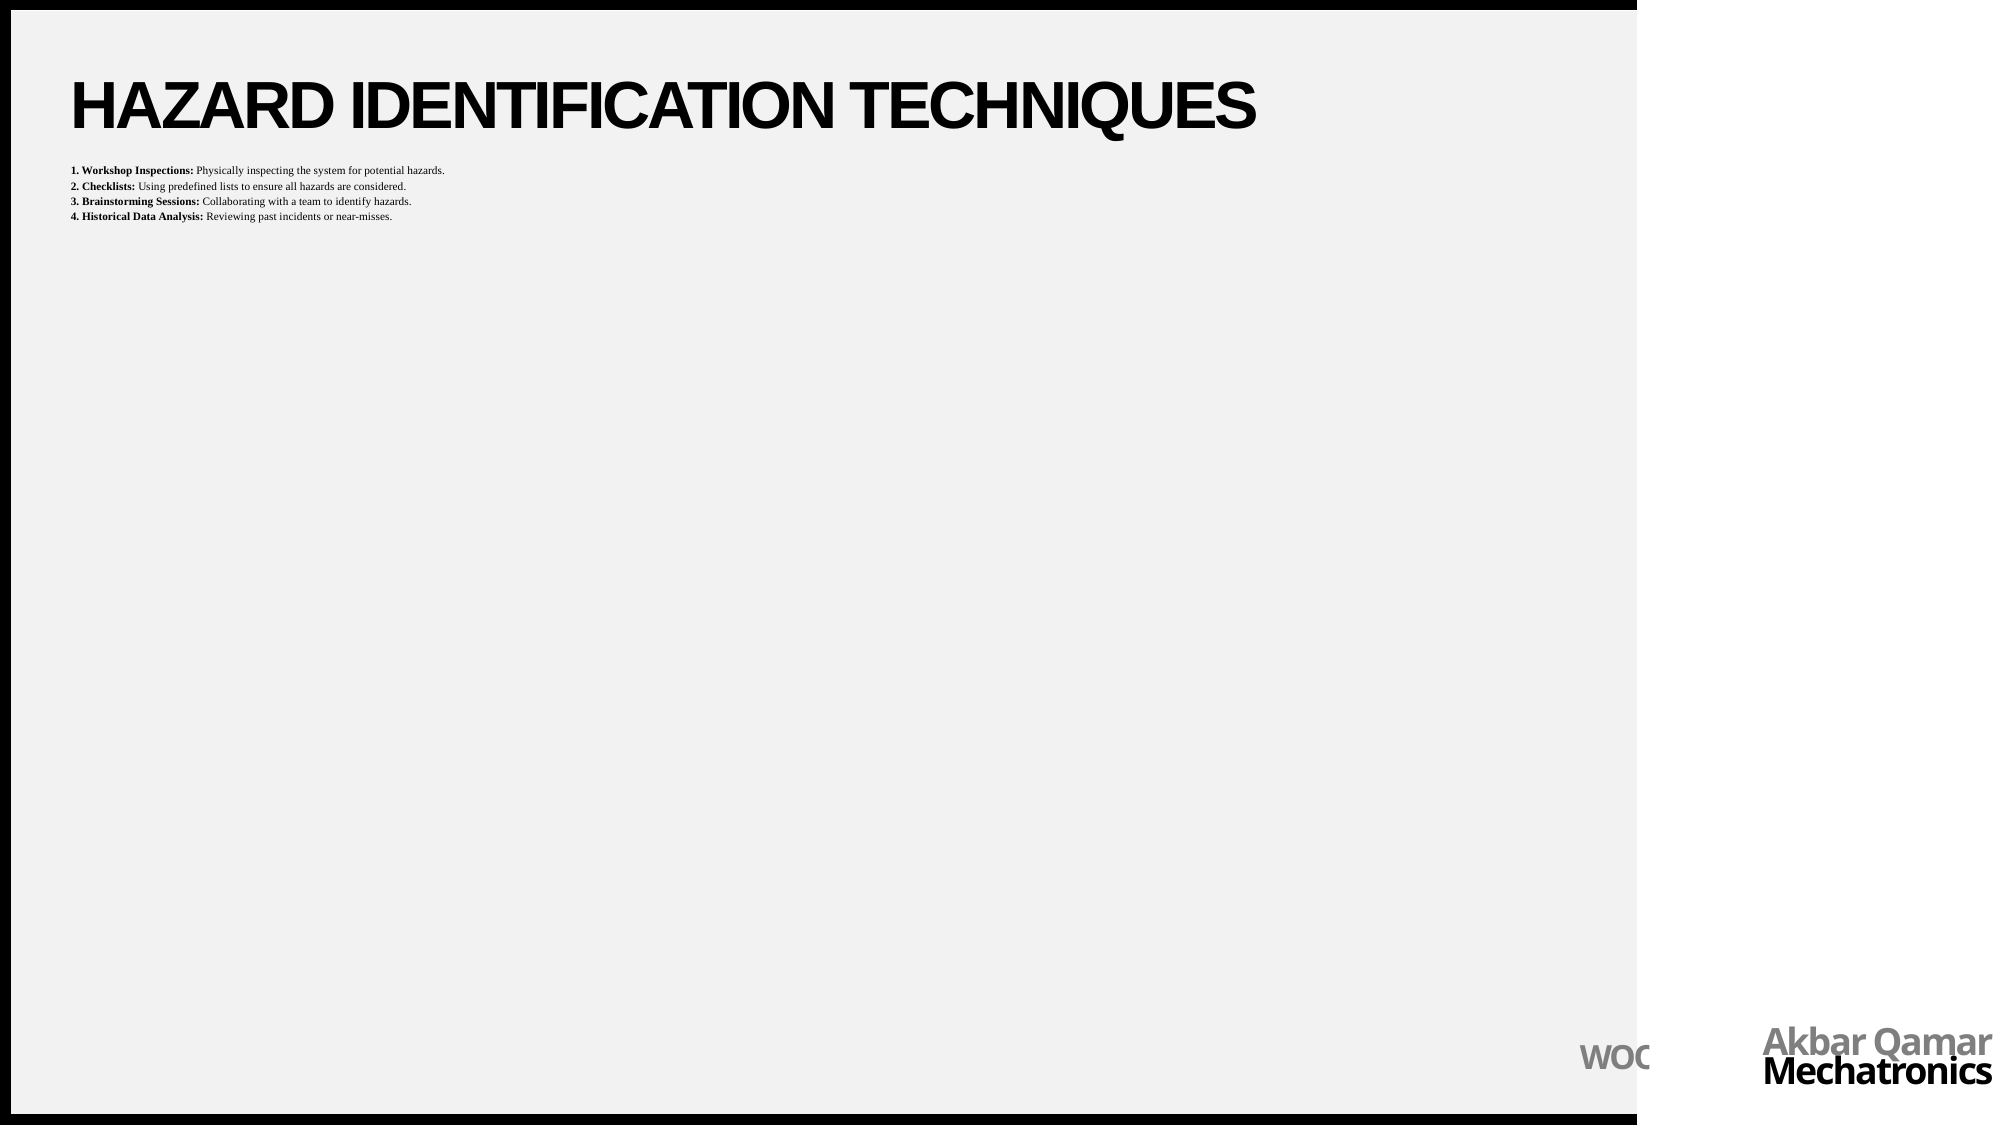

# Hazard Identification Techniques
1. Workshop Inspections: Physically inspecting the system for potential hazards.
2. Checklists: Using predefined lists to ensure all hazards are considered.
3. Brainstorming Sessions: Collaborating with a team to identify hazards.
4. Historical Data Analysis: Reviewing past incidents or near-misses.
Akbar Qamar
Mechatronics